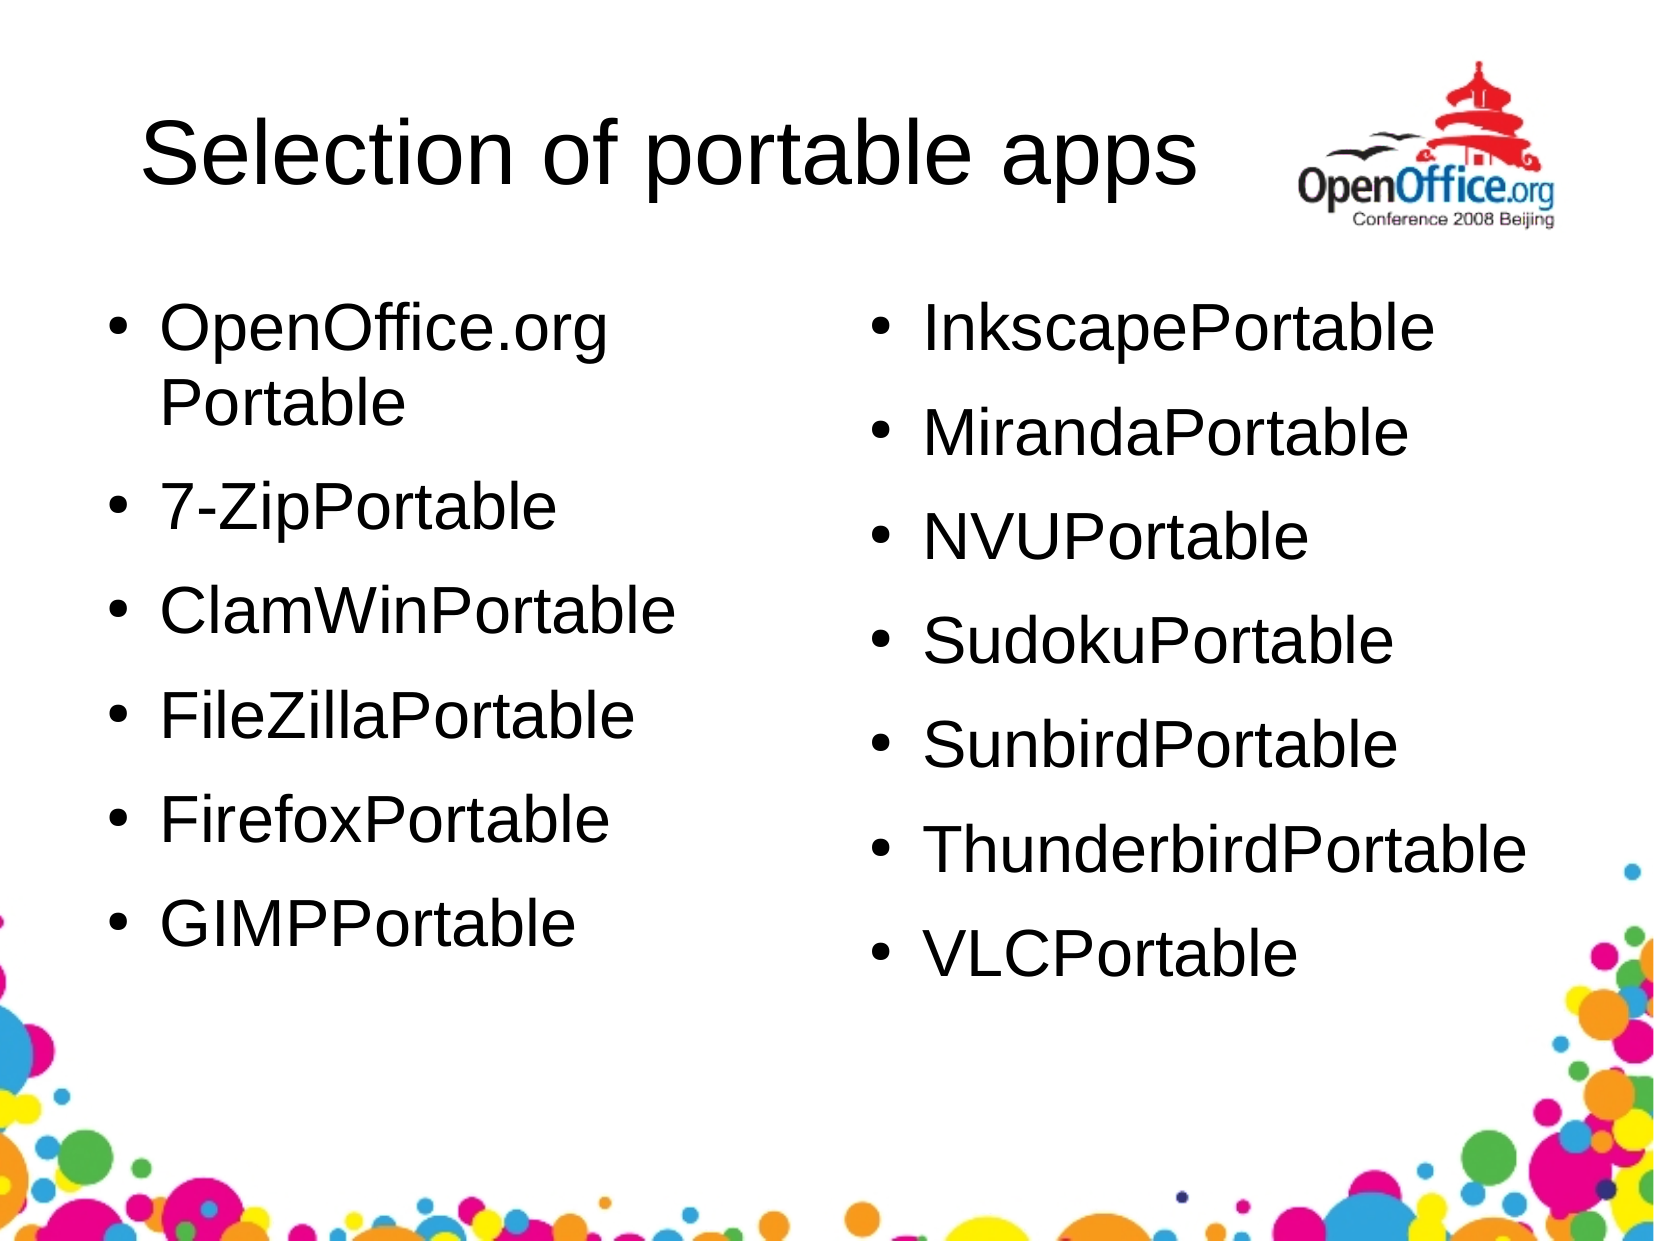

# Selection of portable apps
OpenOffice.org Portable
7-ZipPortable
ClamWinPortable
FileZillaPortable
FirefoxPortable
GIMPPortable
InkscapePortable
MirandaPortable
NVUPortable
SudokuPortable
SunbirdPortable
ThunderbirdPortable
VLCPortable